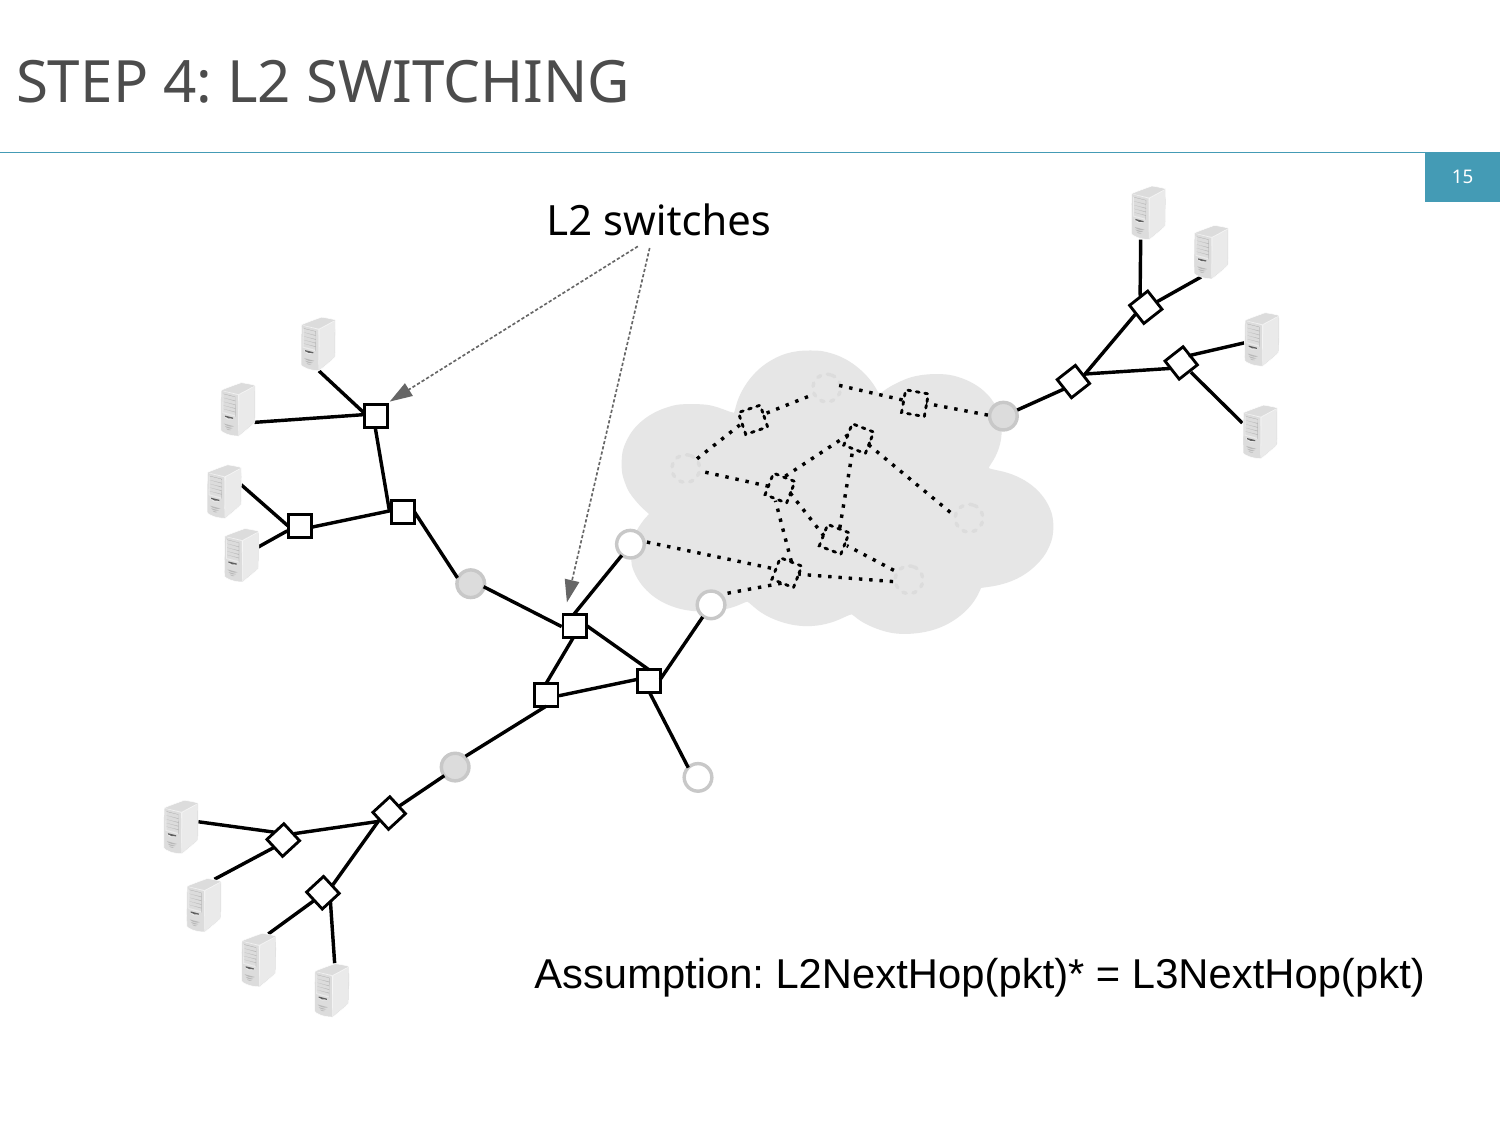

# STEP 4: L2 SWITCHING
L2 switches
Assumption: L2NextHop(pkt)* = L3NextHop(pkt)